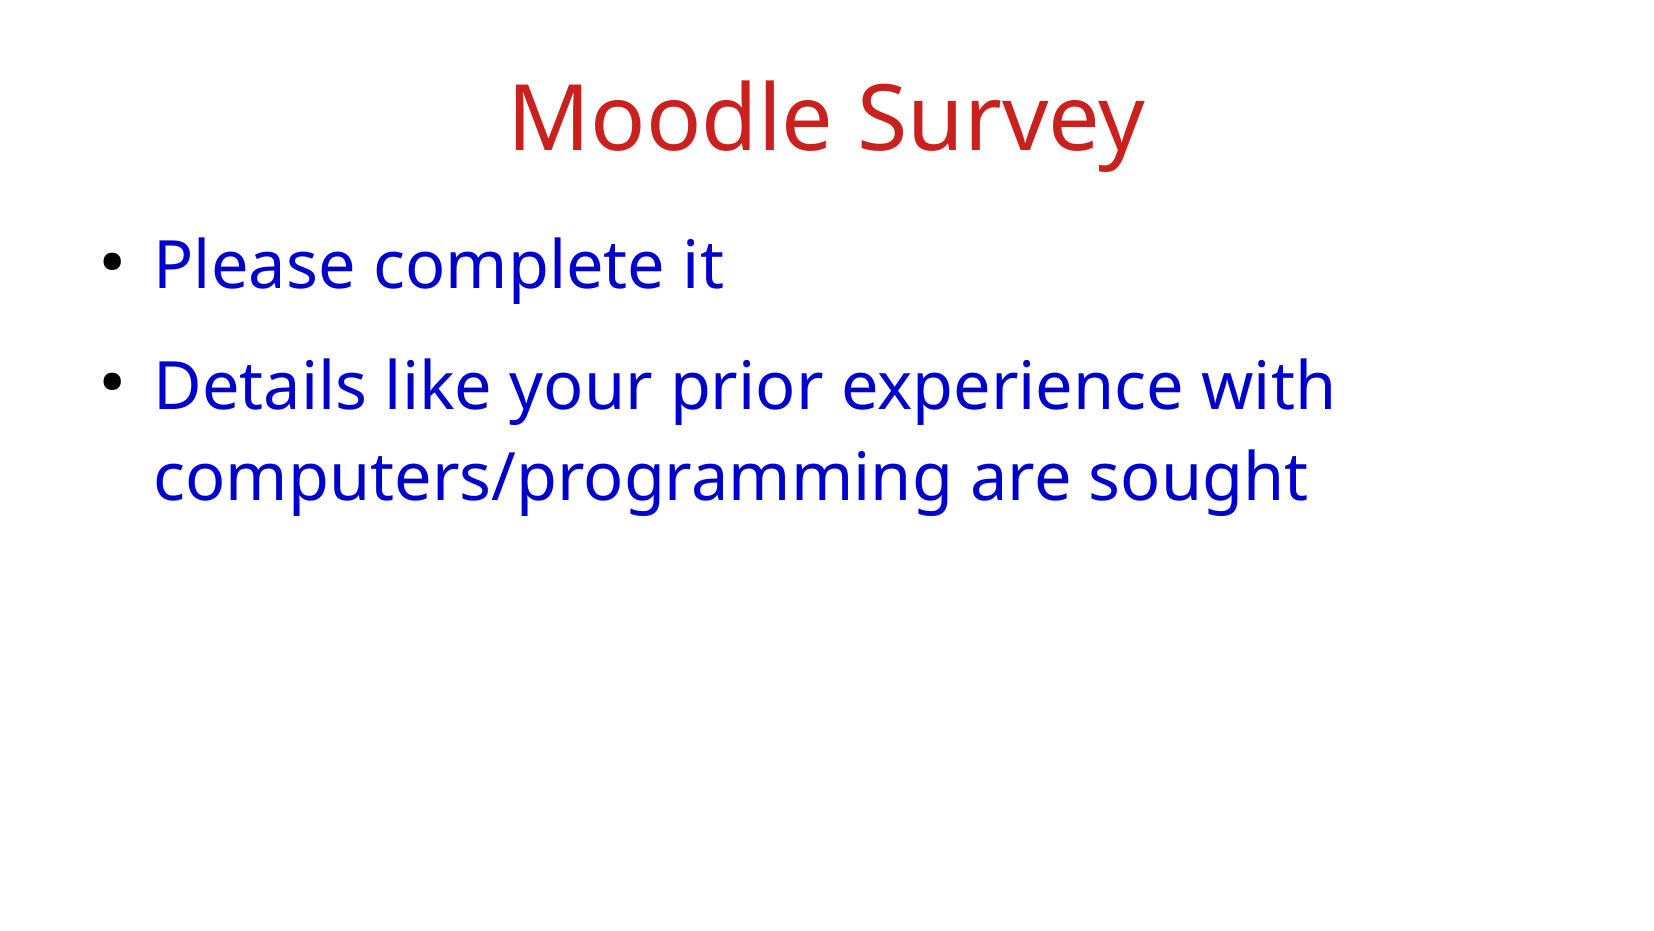

# Moodle Survey
Please complete it
Details like your prior experience with computers/programming are sought